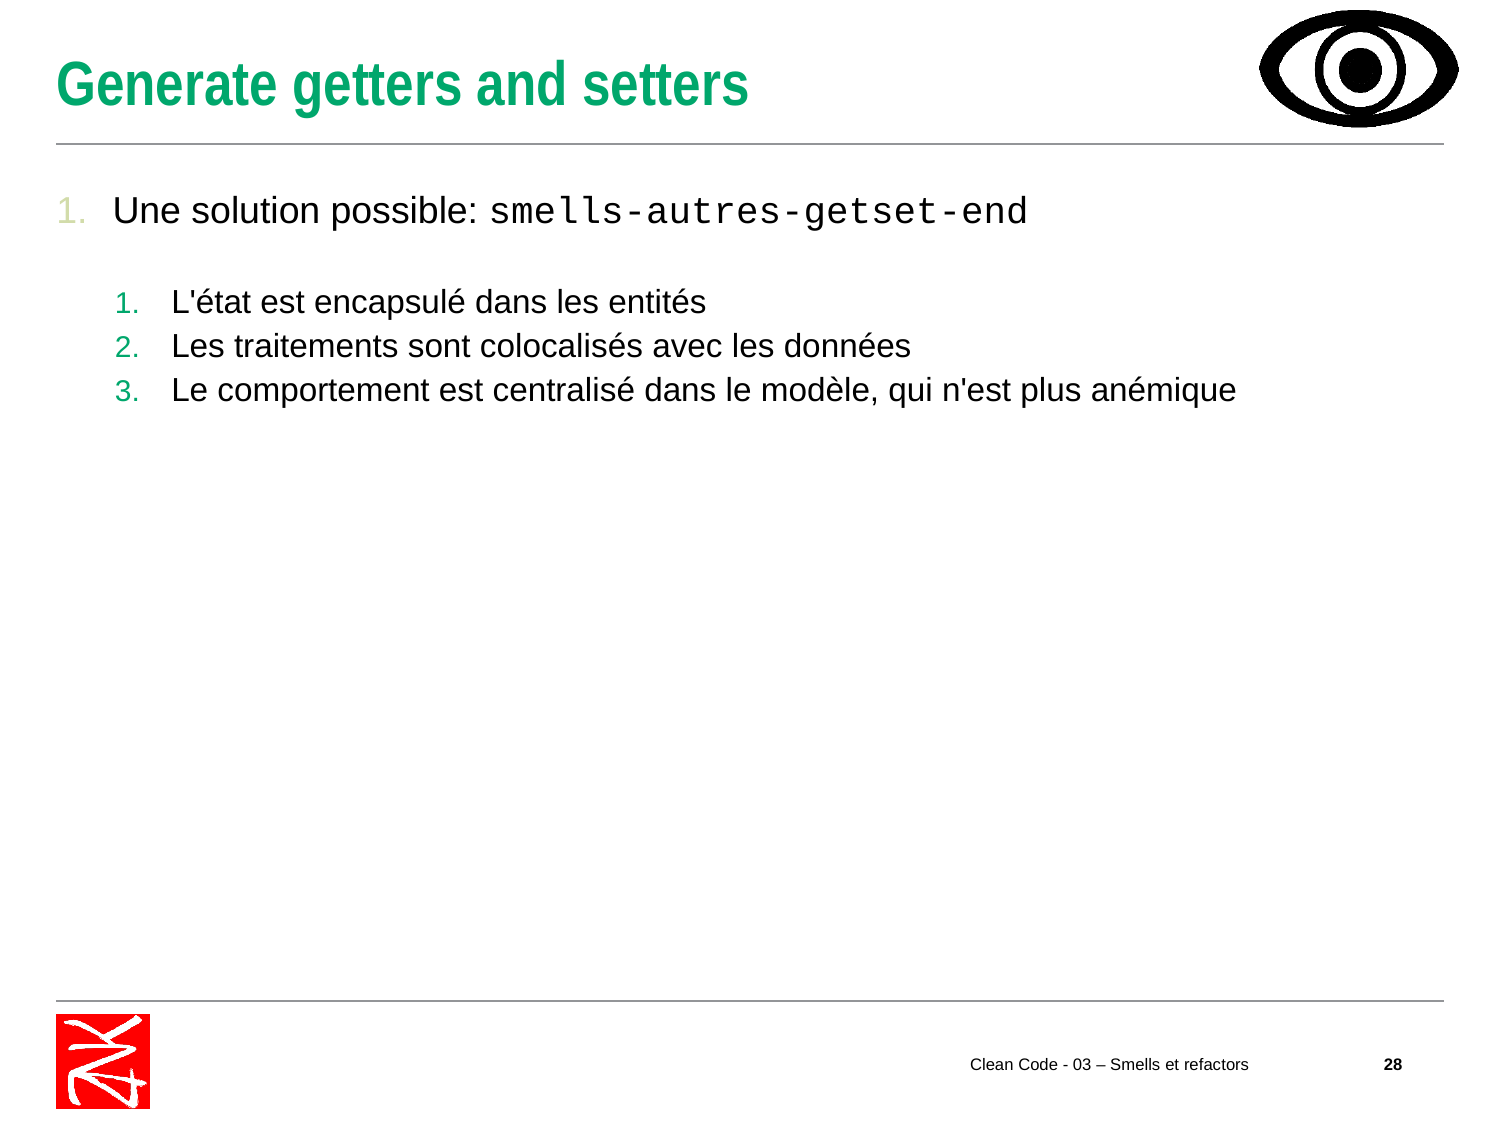

# Generate getters and setters
Une solution possible: smells-autres-getset-end
L'état est encapsulé dans les entités
Les traitements sont colocalisés avec les données
Le comportement est centralisé dans le modèle, qui n'est plus anémique
Clean Code - 03 – Smells et refactors